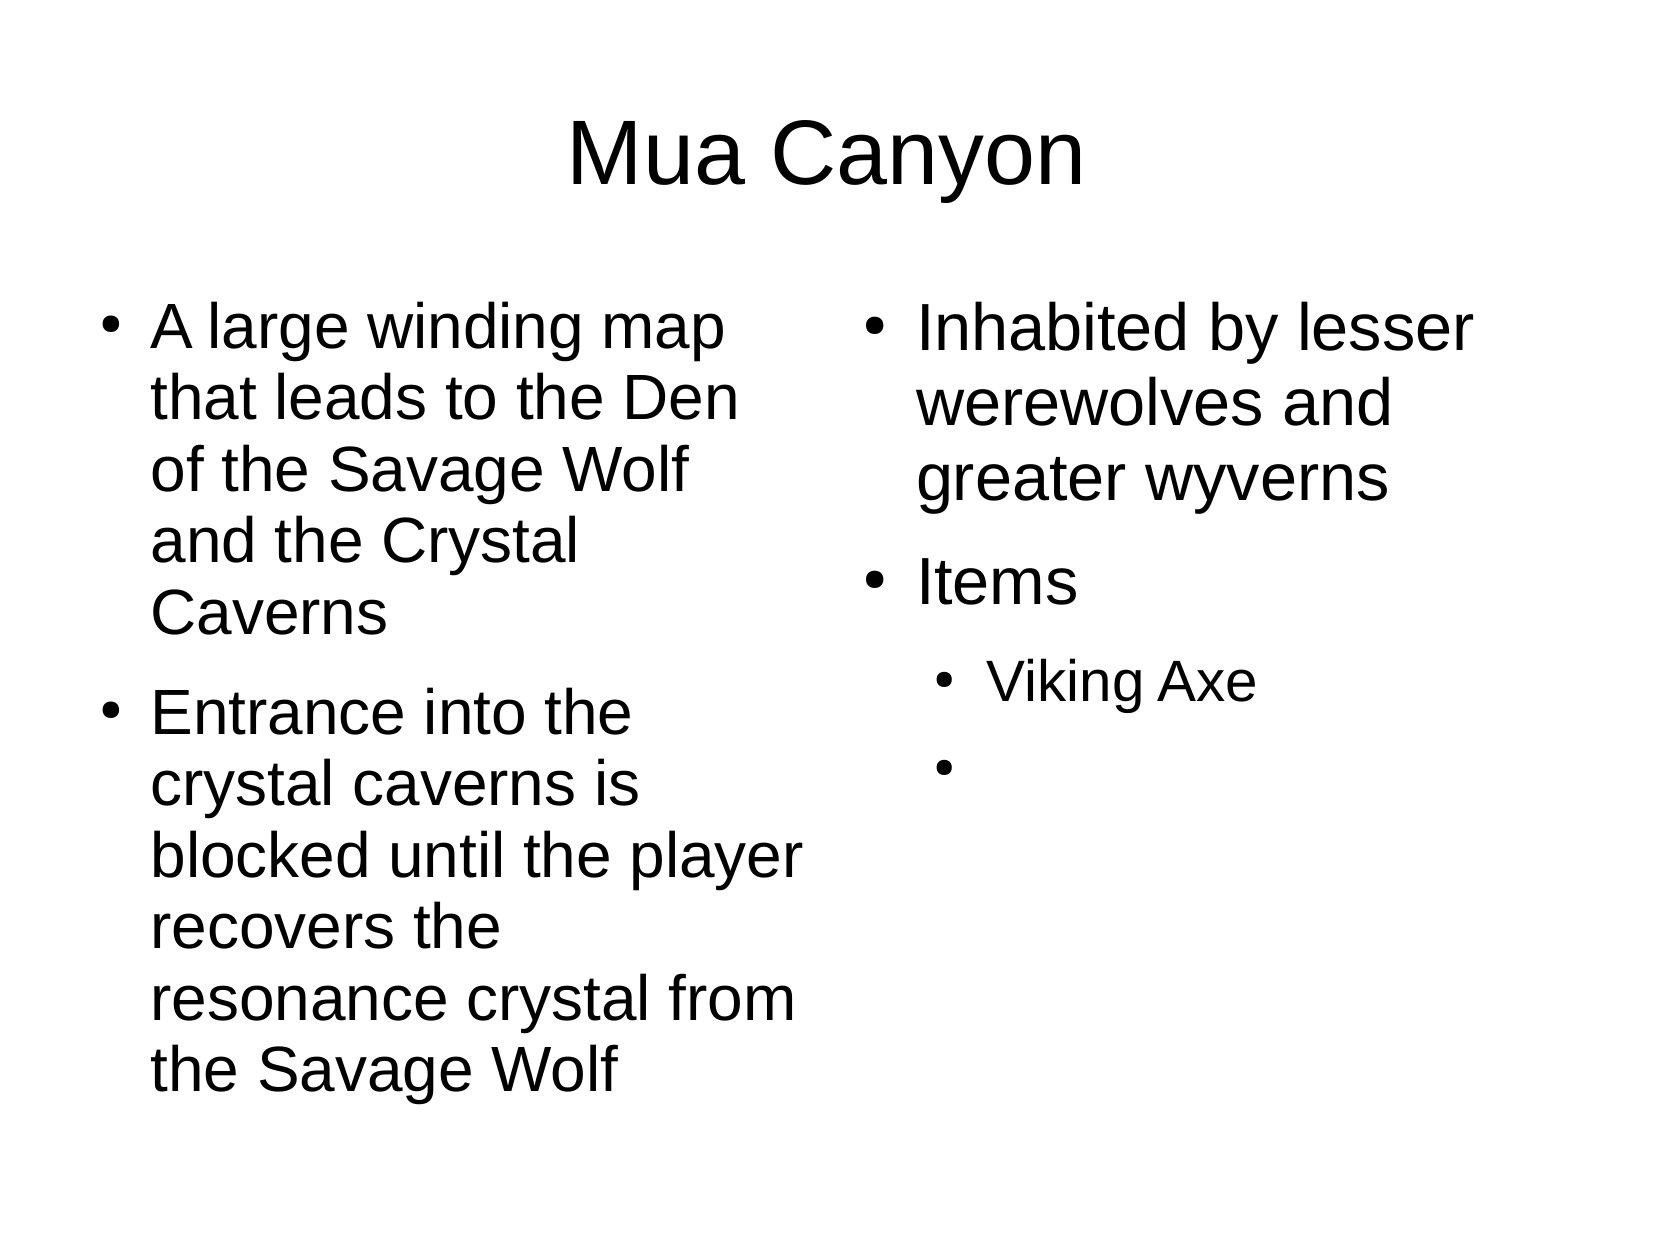

# Mua Canyon
A large winding map that leads to the Den of the Savage Wolf and the Crystal Caverns
Entrance into the crystal caverns is blocked until the player recovers the resonance crystal from the Savage Wolf
Inhabited by lesser werewolves and greater wyverns
Items
Viking Axe